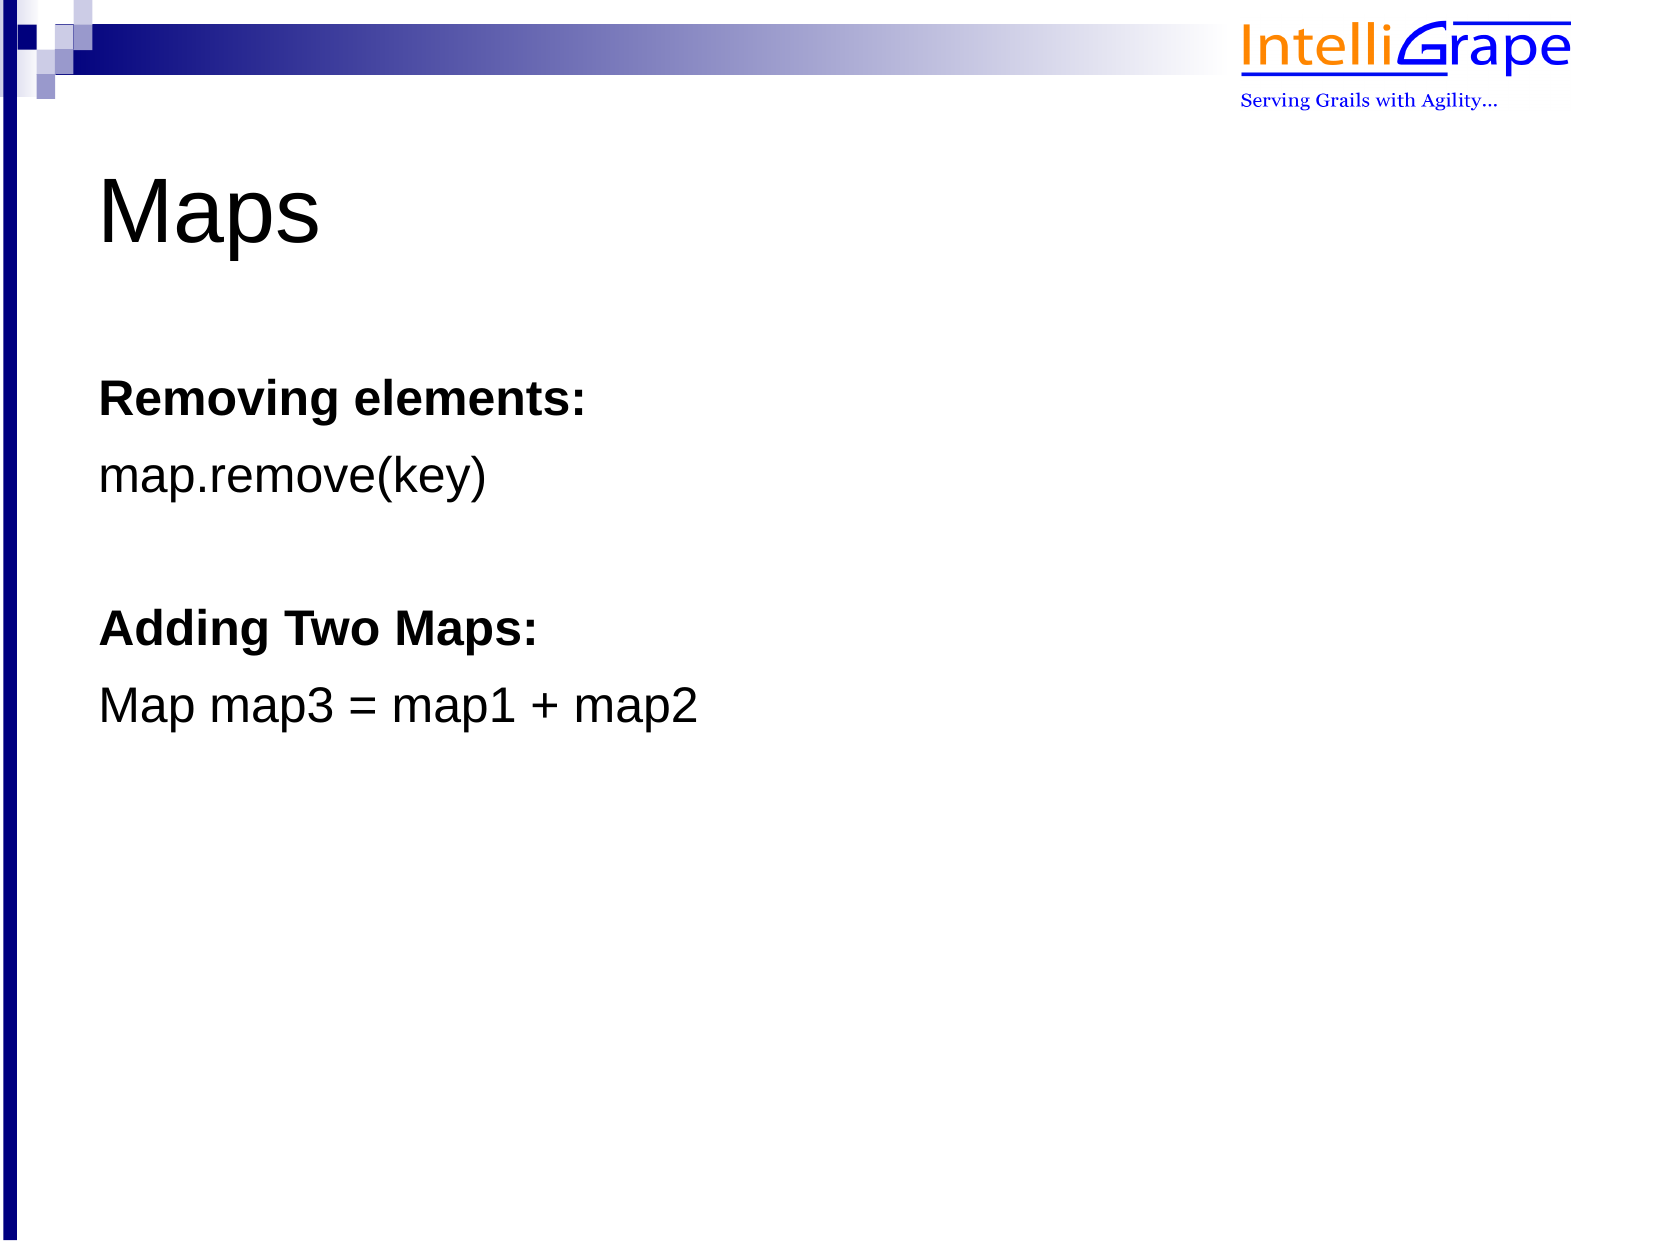

# Maps
Removing elements:
map.remove(key)
Adding Two Maps:
Map map3 = map1 + map2